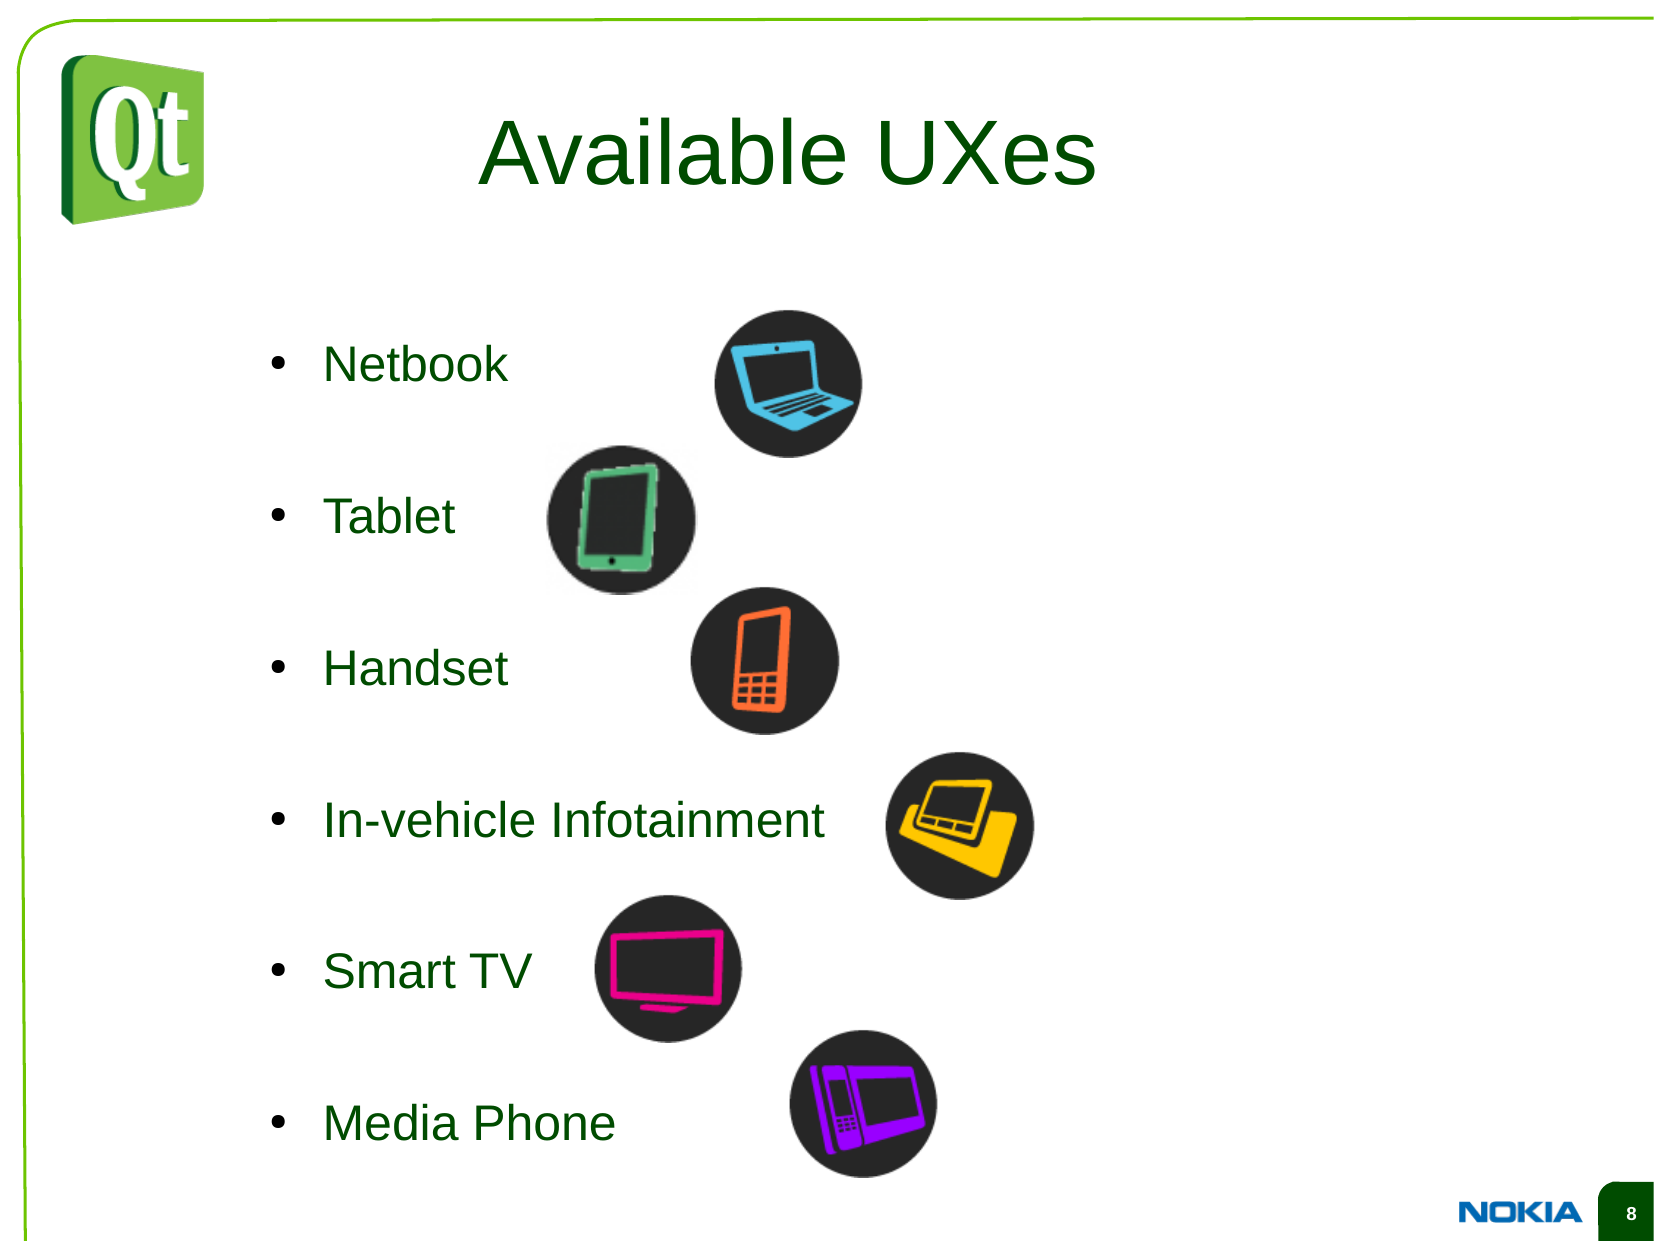

# Available UXes
Netbook
Tablet
Handset
In-vehicle Infotainment
Smart TV
Media Phone